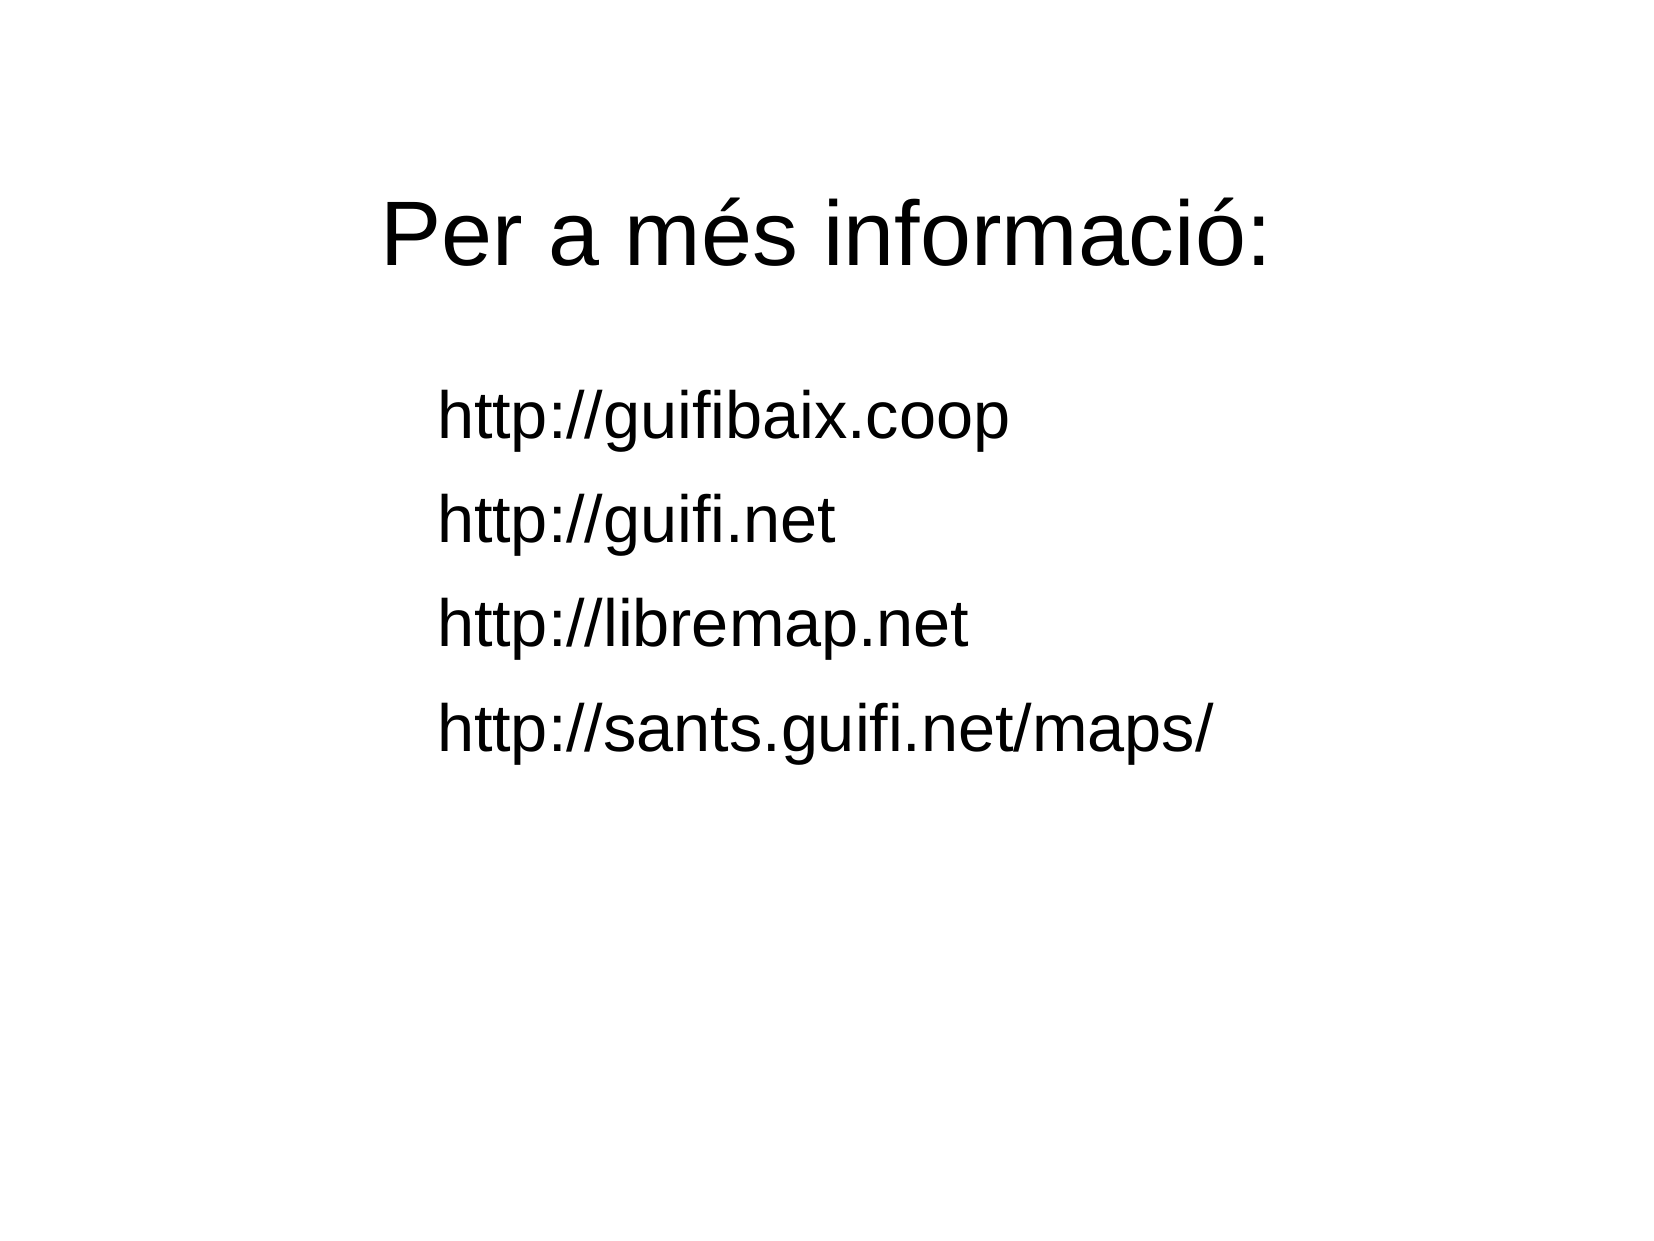

# Per a més informació:
http://guifibaix.coop
http://guifi.net
http://libremap.net
http://sants.guifi.net/maps/